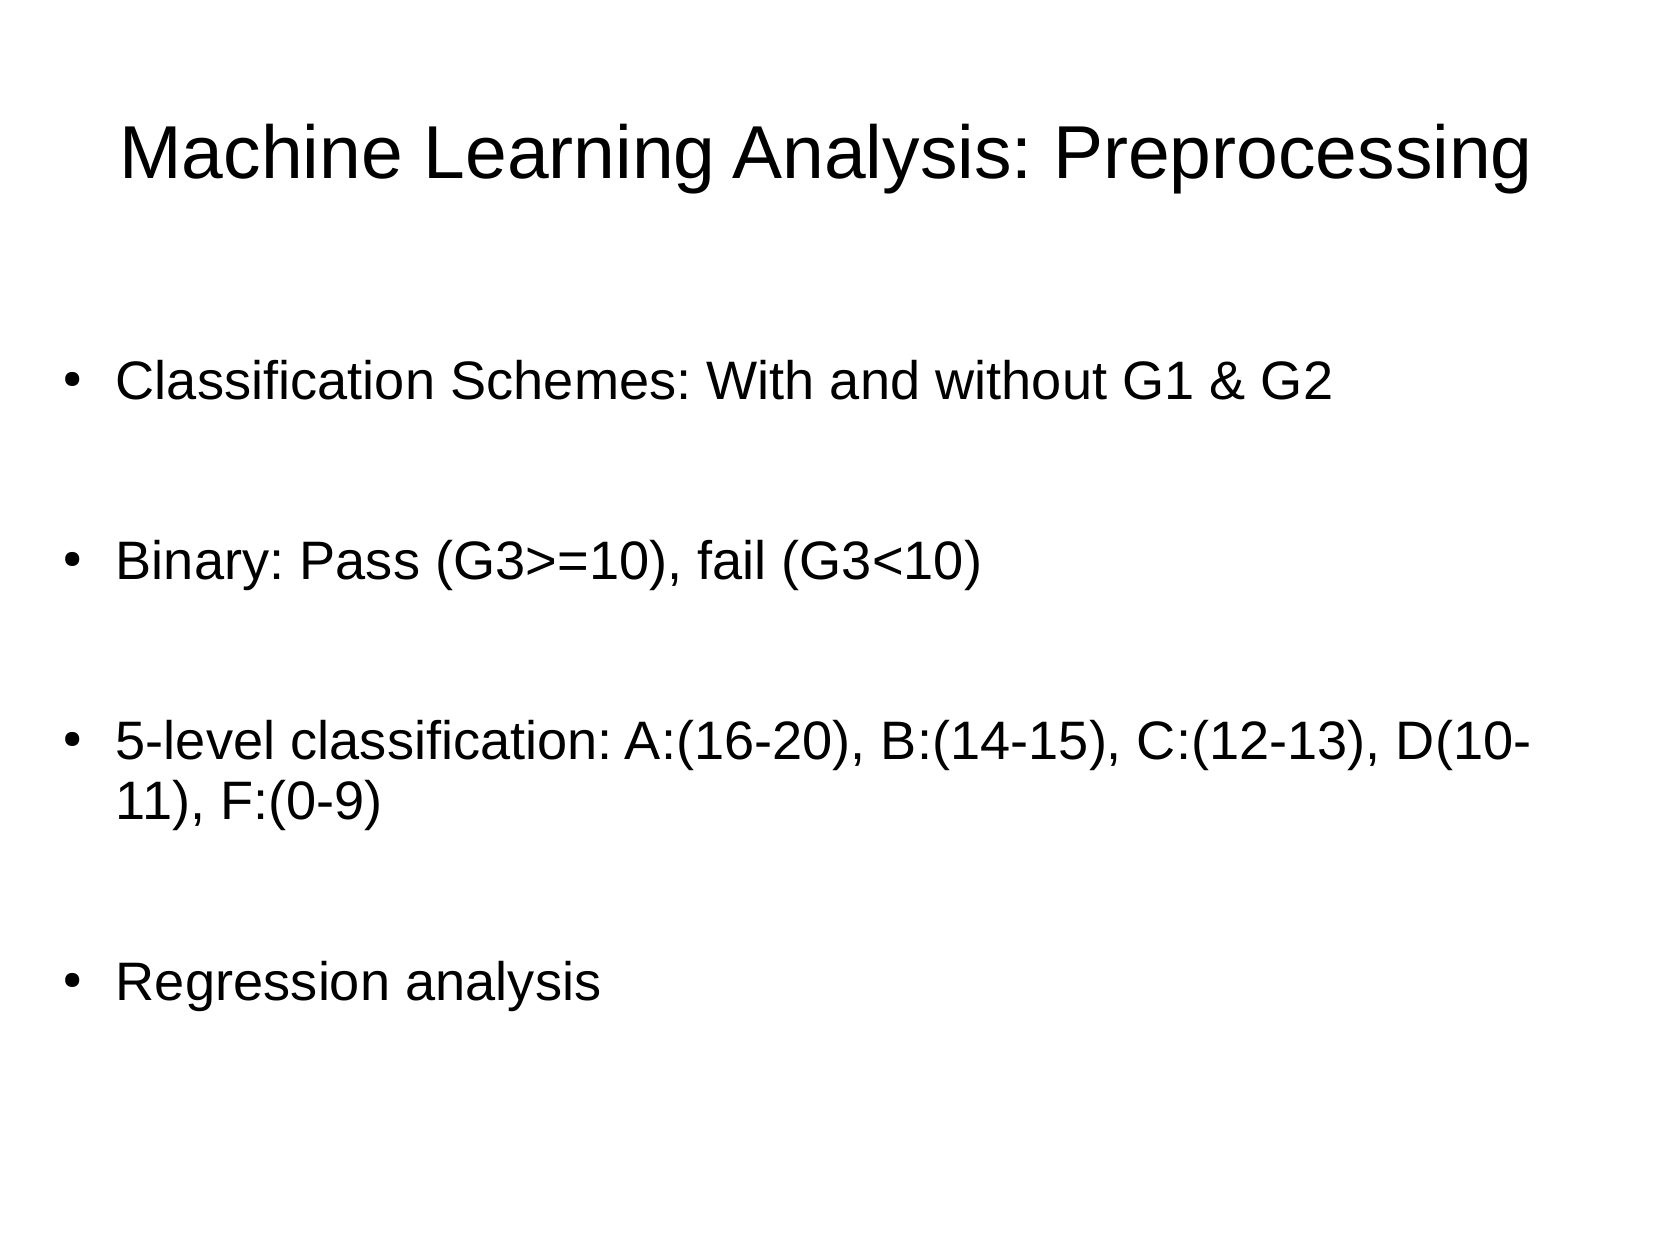

# Machine Learning Analysis: Preprocessing
Classification Schemes: With and without G1 & G2
Binary: Pass (G3>=10), fail (G3<10)
5-level classification: A:(16-20), B:(14-15), C:(12-13), D(10-11), F:(0-9)
Regression analysis